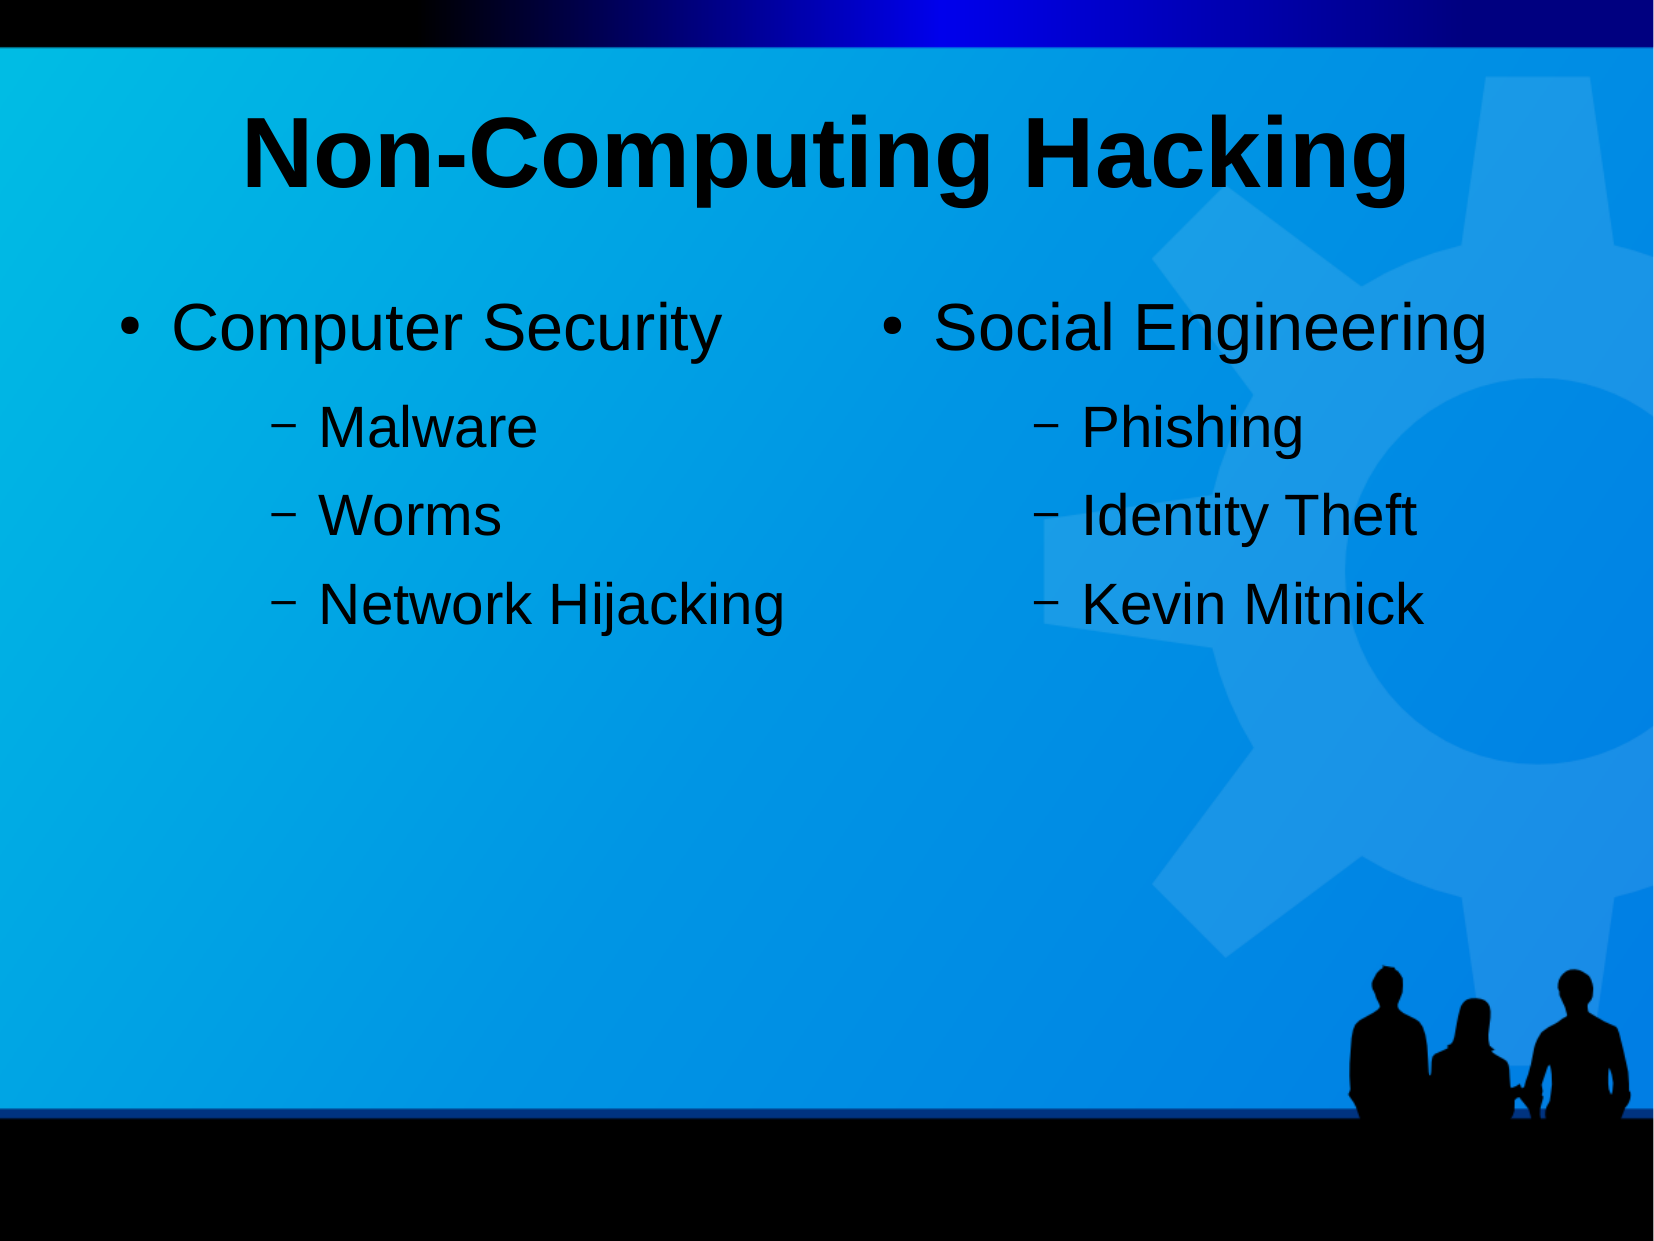

# Non-Computing Hacking
Computer Security
Malware
Worms
Network Hijacking
Social Engineering
Phishing
Identity Theft
Kevin Mitnick